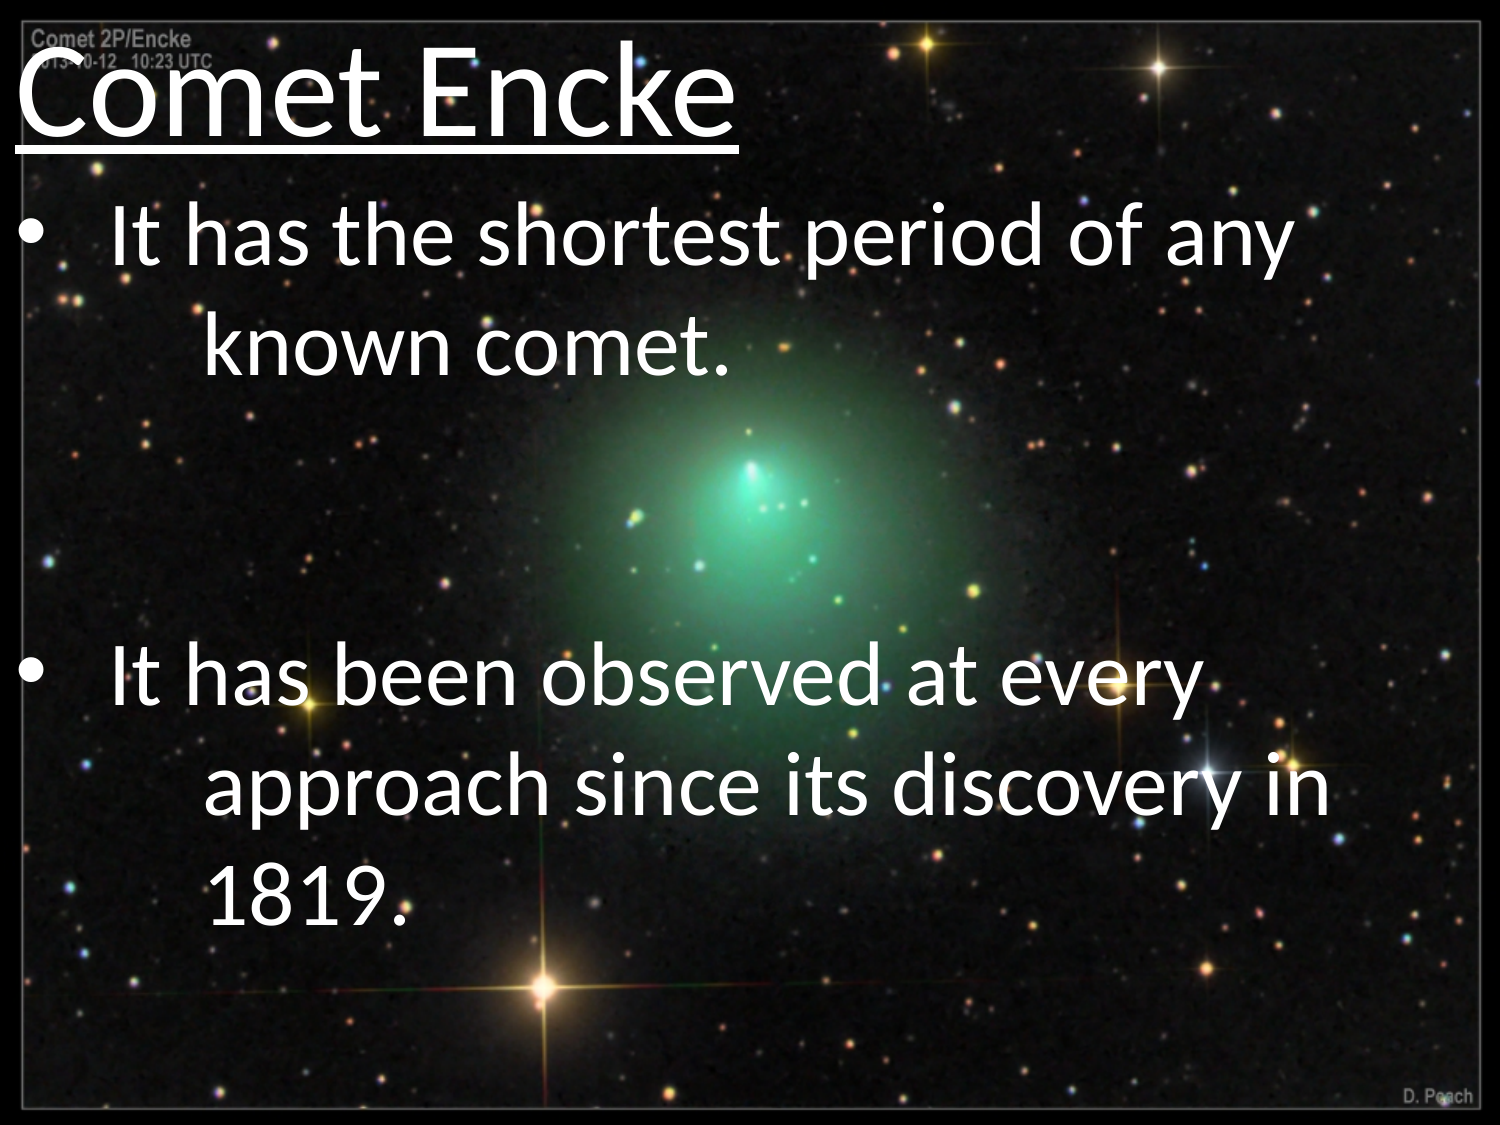

Comet Encke
It has the shortest period of any known comet.
It has been observed at every approach since its discovery in 1819.